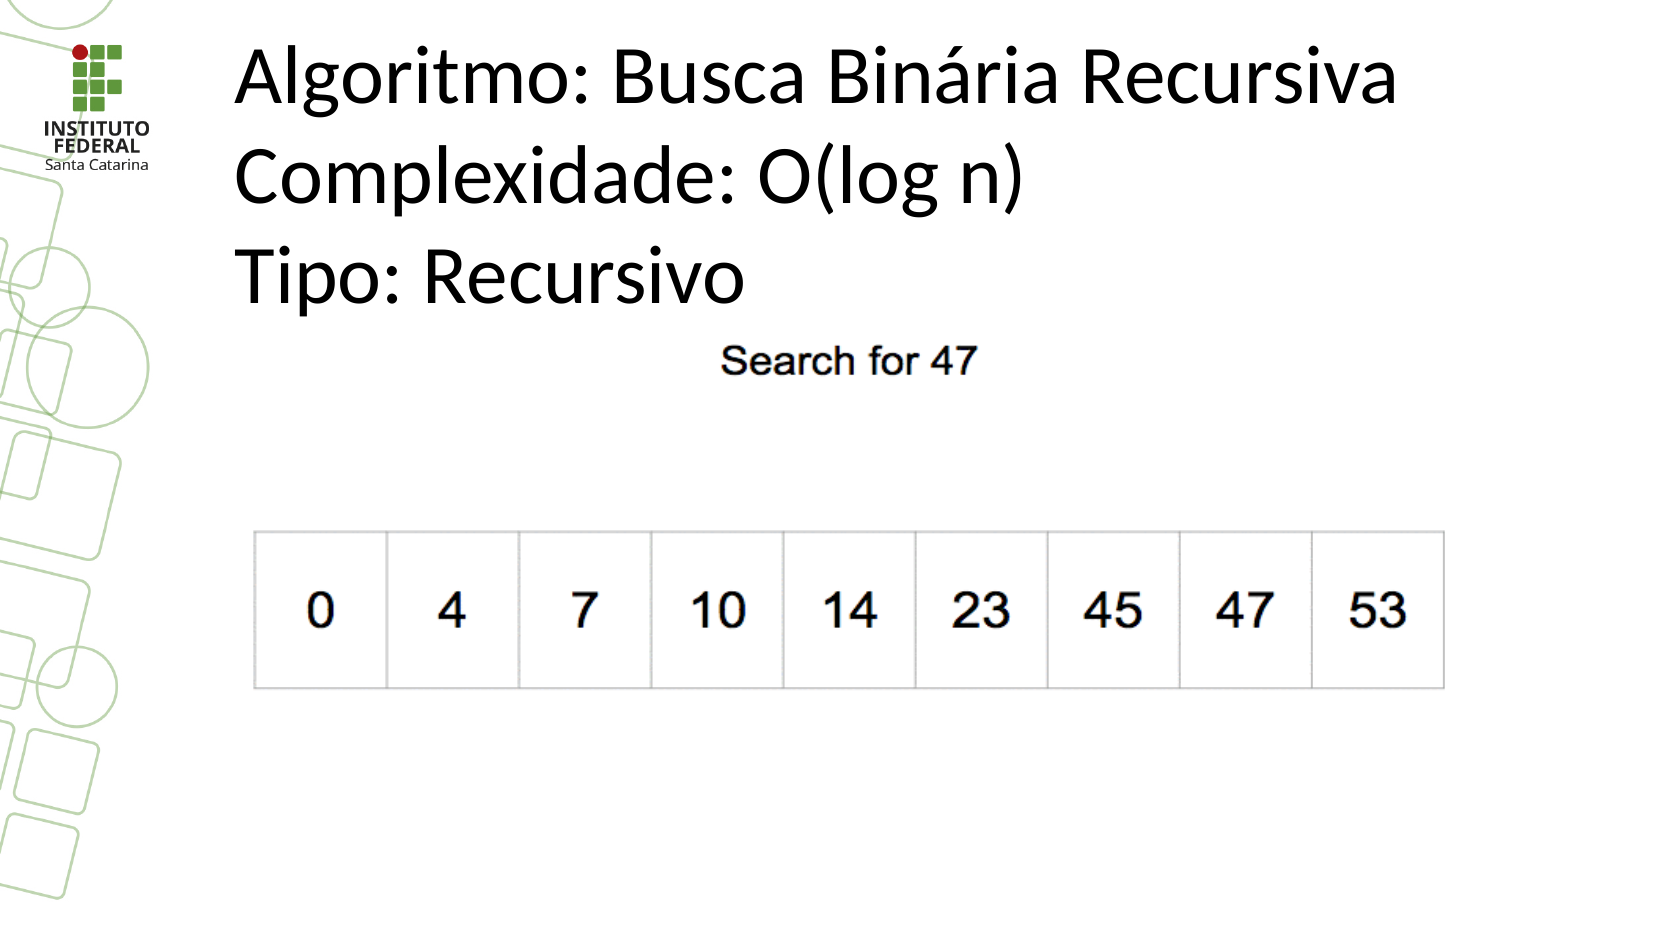

Algoritmo: Busca Binária Recursiva
Complexidade: O(log n)
Tipo: Recursivo